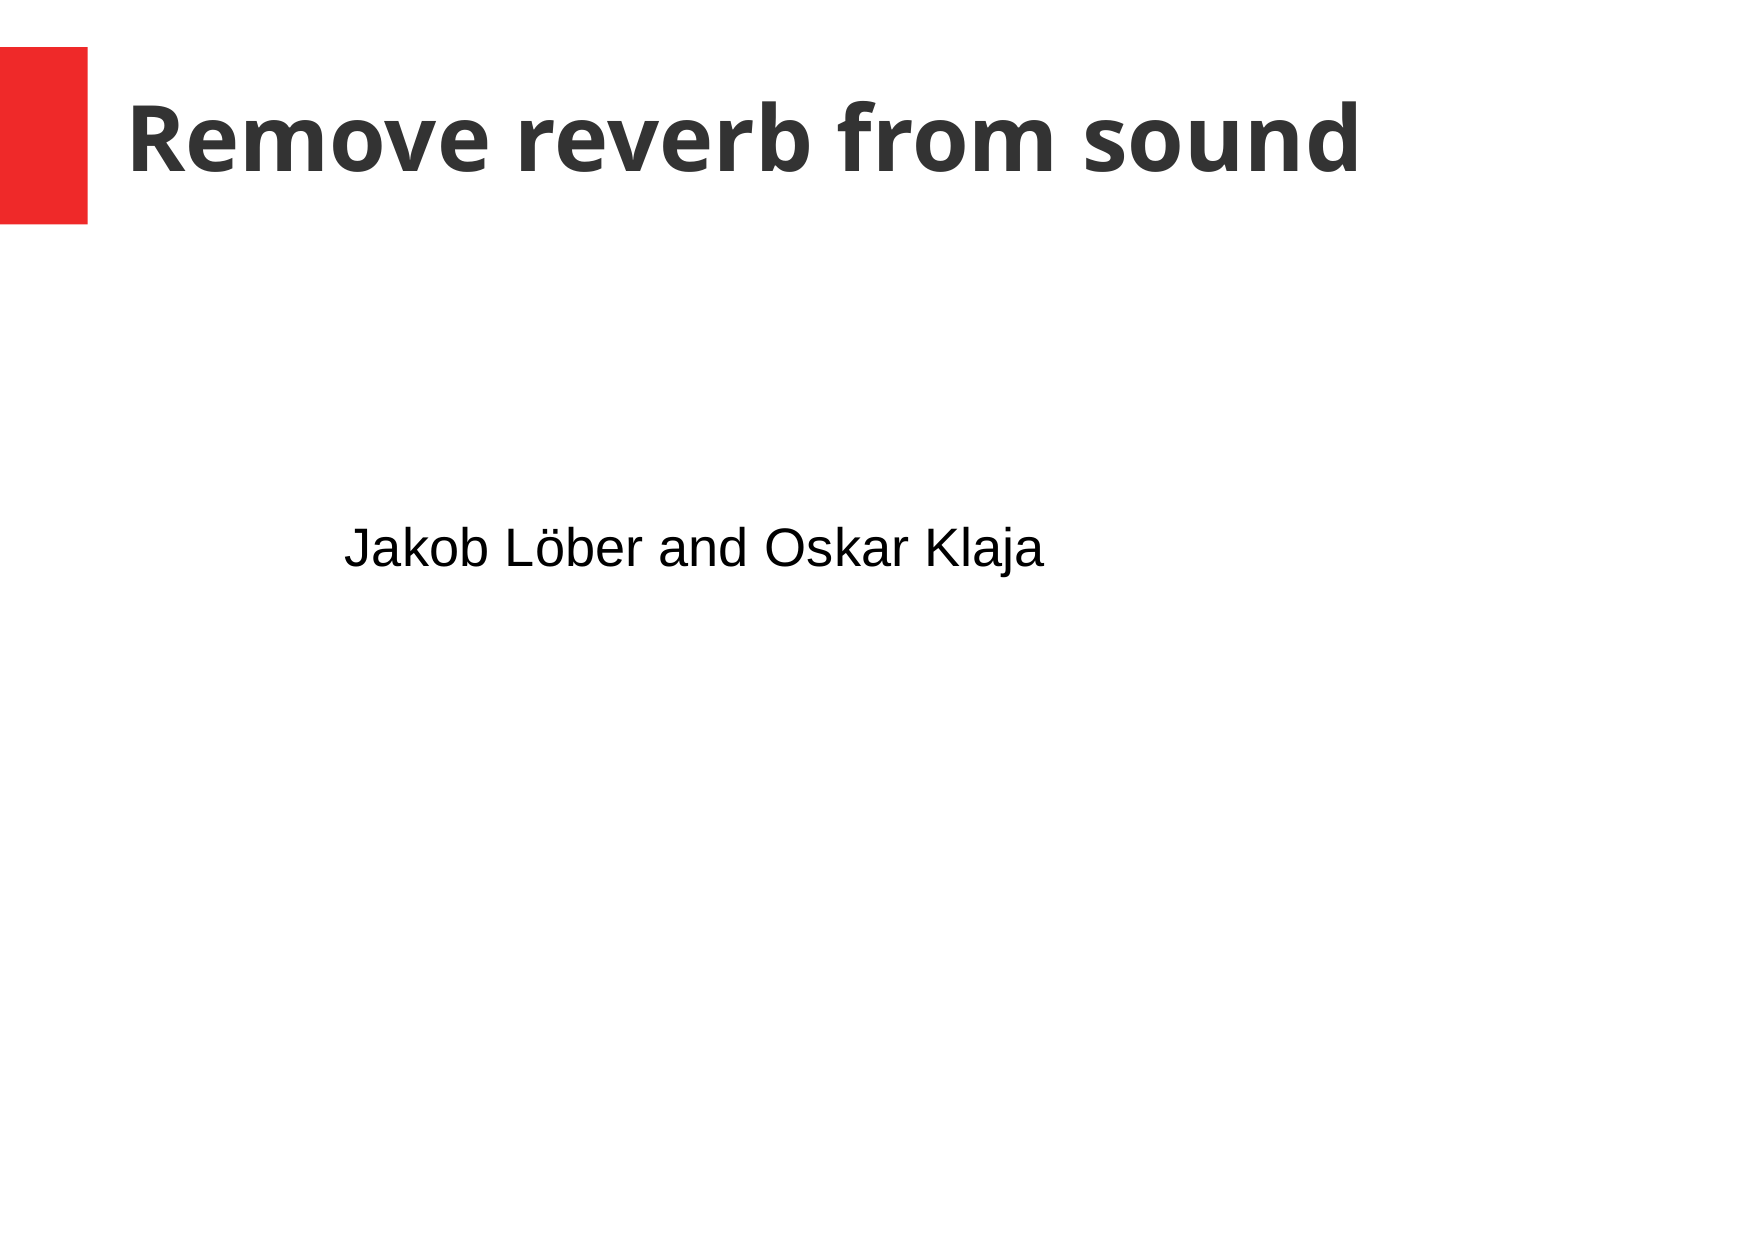

# Remove reverb from sound
Jakob Löber and Oskar Klaja